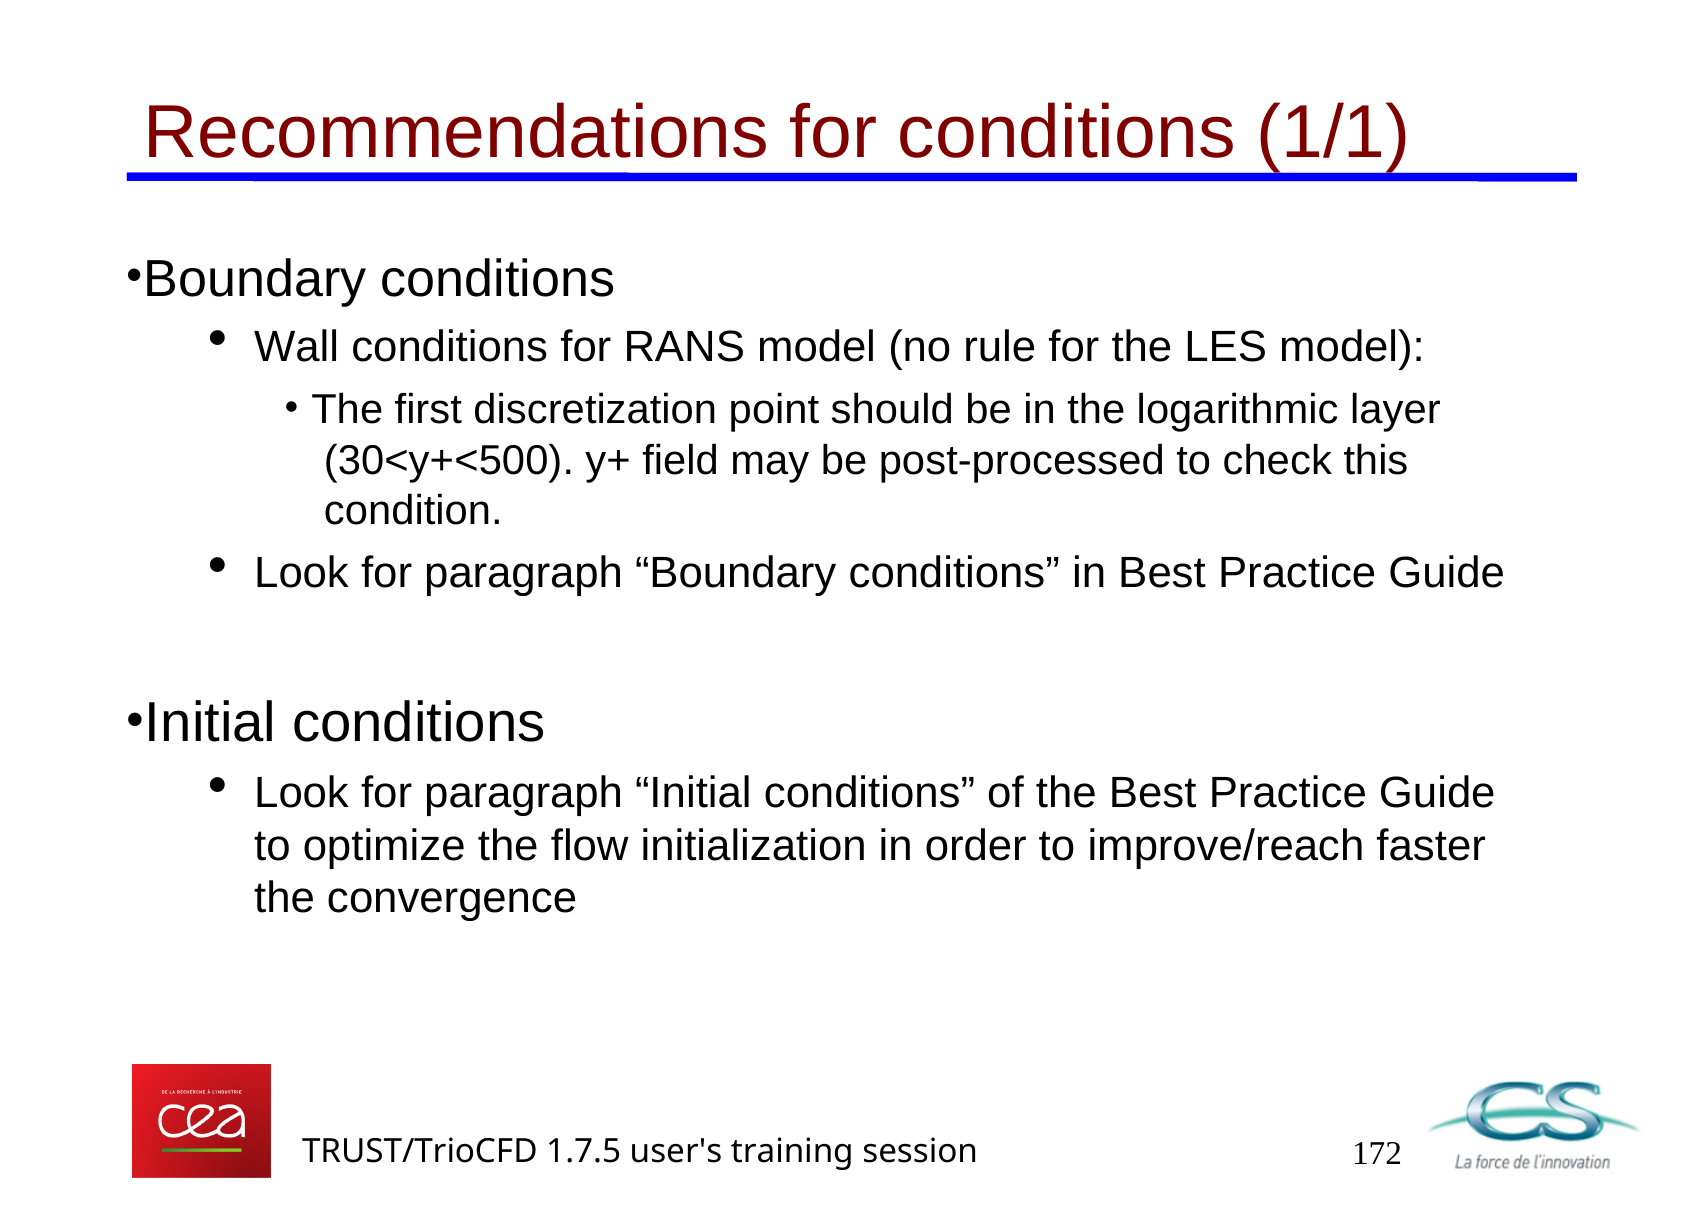

# Recommendations for conditions (1/1)
Boundary conditions
Wall conditions for RANS model (no rule for the LES model):
 The first discretization point should be in the logarithmic layer (30<y+<500). y+ field may be post-processed to check this condition.
Look for paragraph “Boundary conditions” in Best Practice Guide
Initial conditions
Look for paragraph “Initial conditions” of the Best Practice Guide to optimize the flow initialization in order to improve/reach faster the convergence
TRUST/TrioCFD 1.7.5 user's training session
172